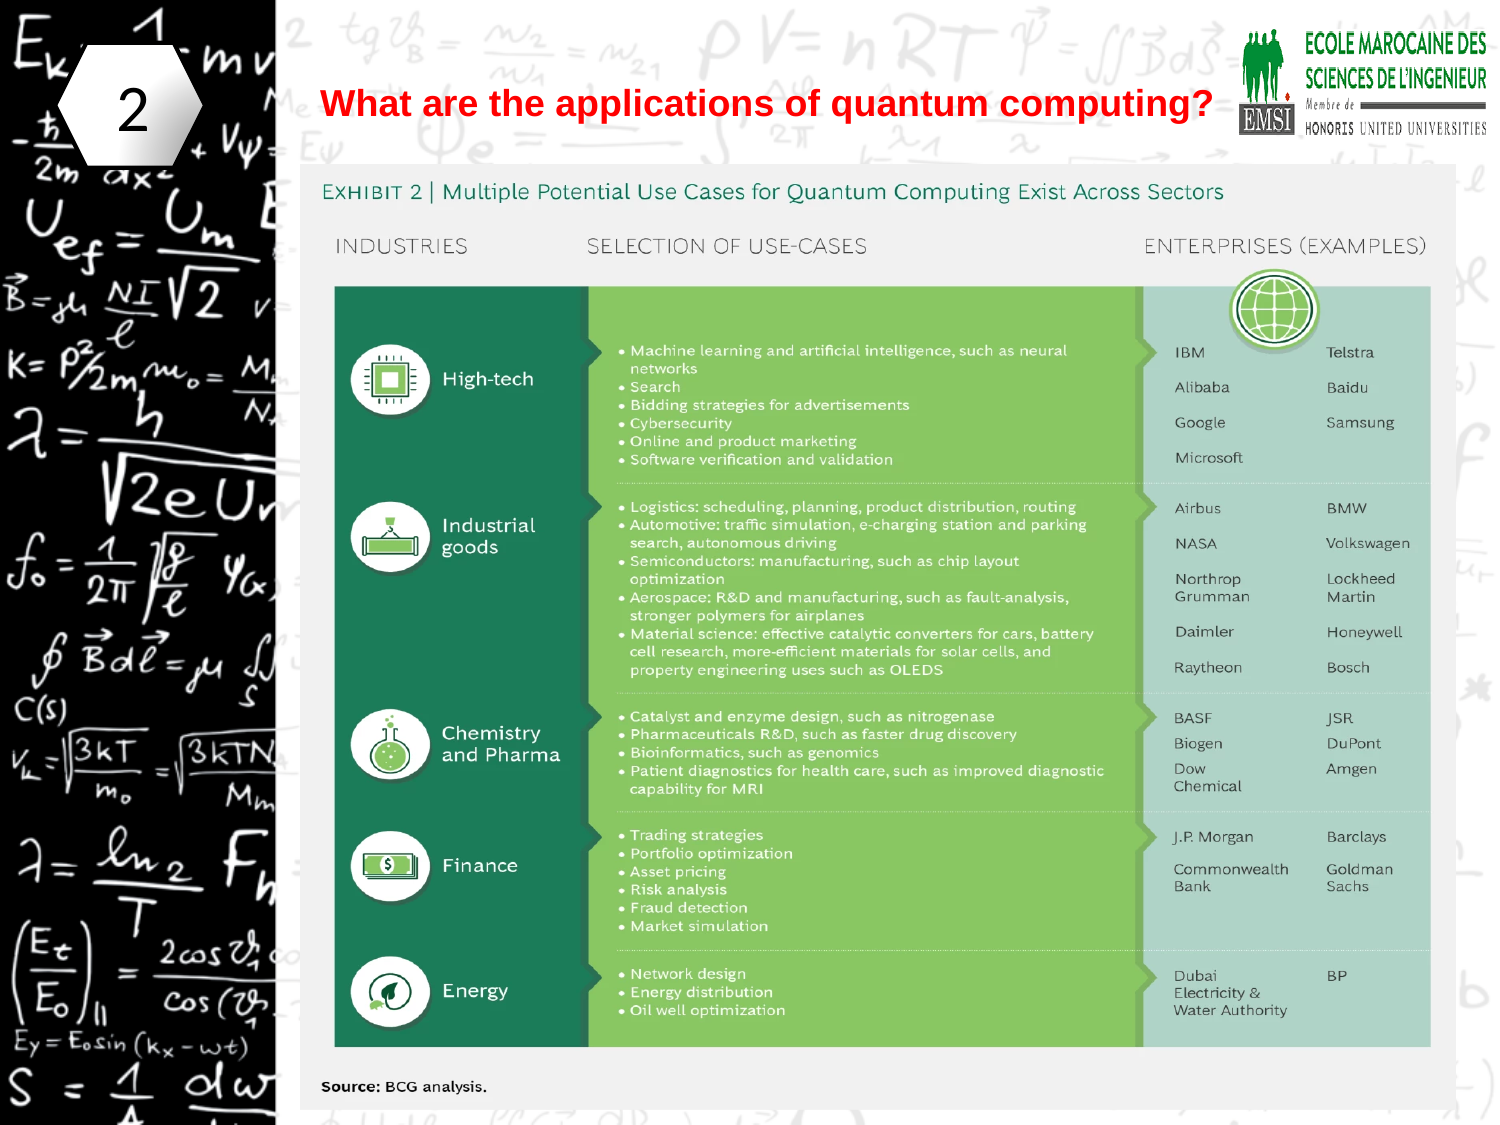

2
What are the applications of quantum computing?